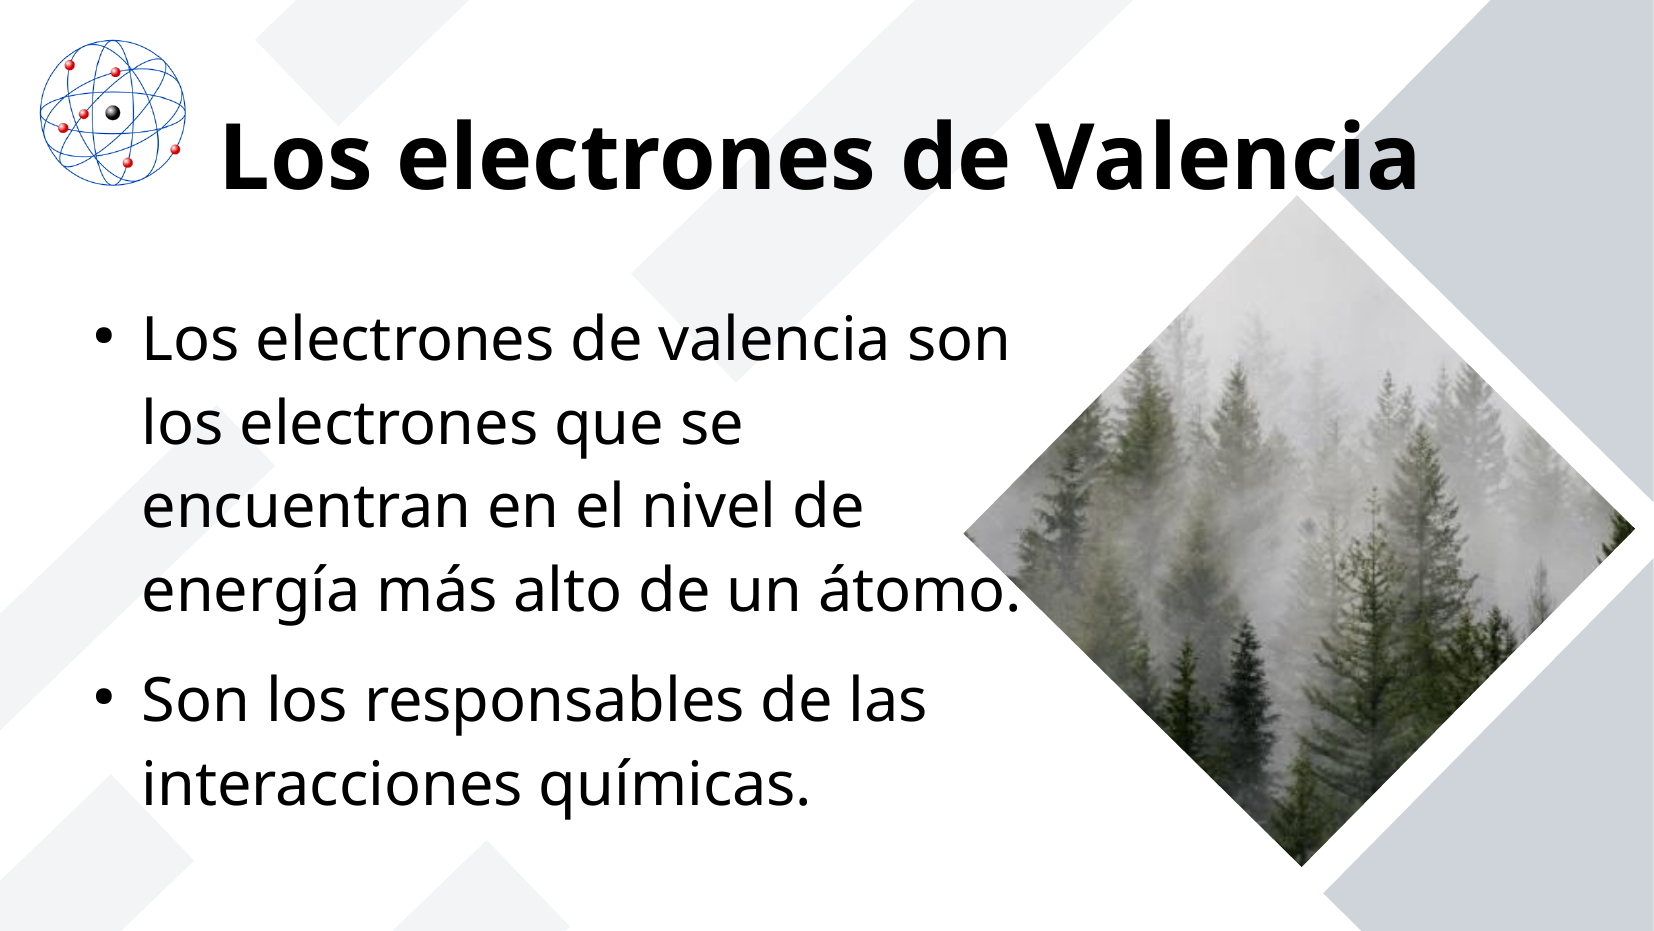

# Los electrones de Valencia
Los electrones de valencia son los electrones que se encuentran en el nivel de energía más alto de un átomo.
Son los responsables de las interacciones químicas.